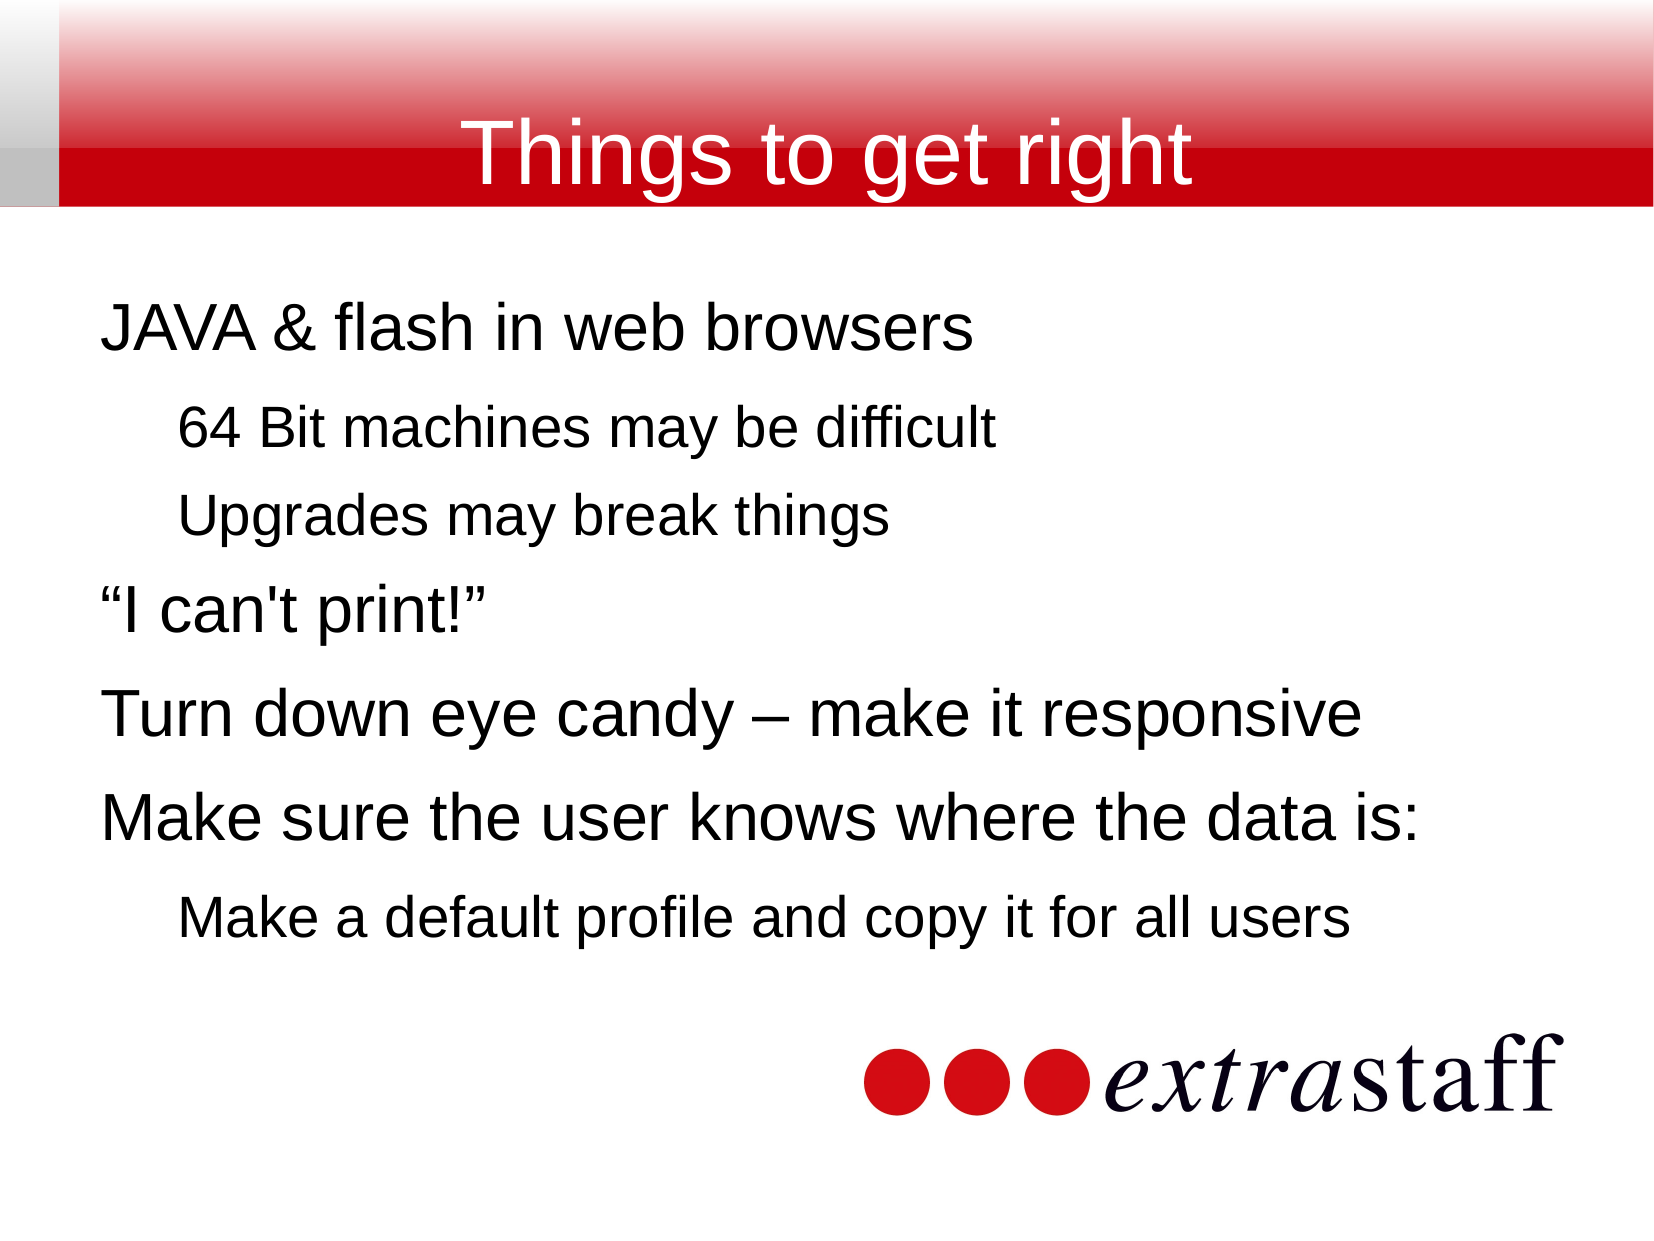

# Things to get right
JAVA & flash in web browsers
64 Bit machines may be difficult
Upgrades may break things
“I can't print!”
Turn down eye candy – make it responsive
Make sure the user knows where the data is:
Make a default profile and copy it for all users